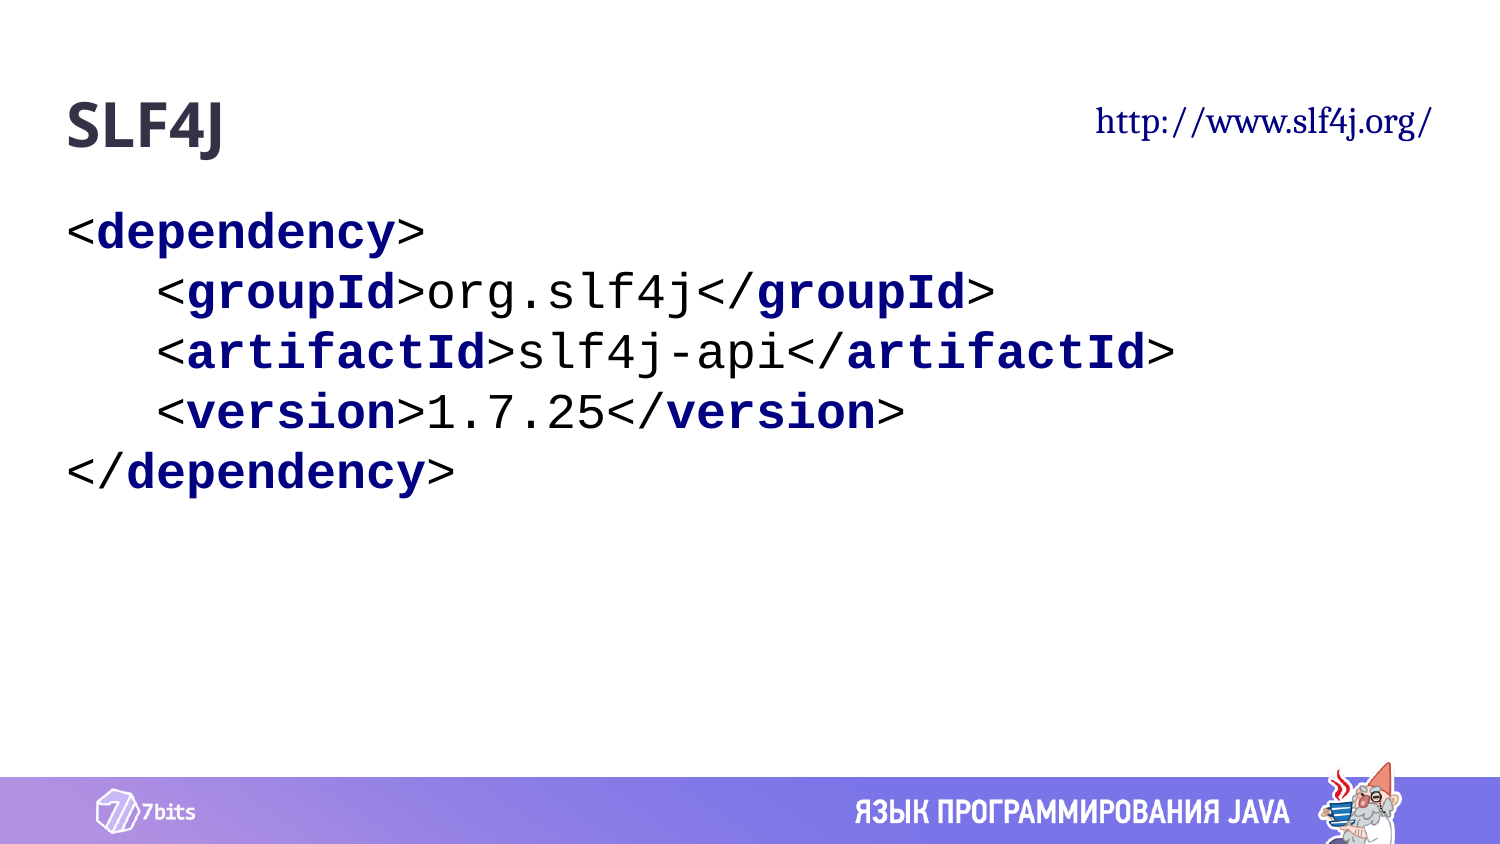

# SLF4J
http://www.slf4j.org/
<dependency>
 <groupId>org.slf4j</groupId>
 <artifactId>slf4j-api</artifactId>
 <version>1.7.25</version>
</dependency>